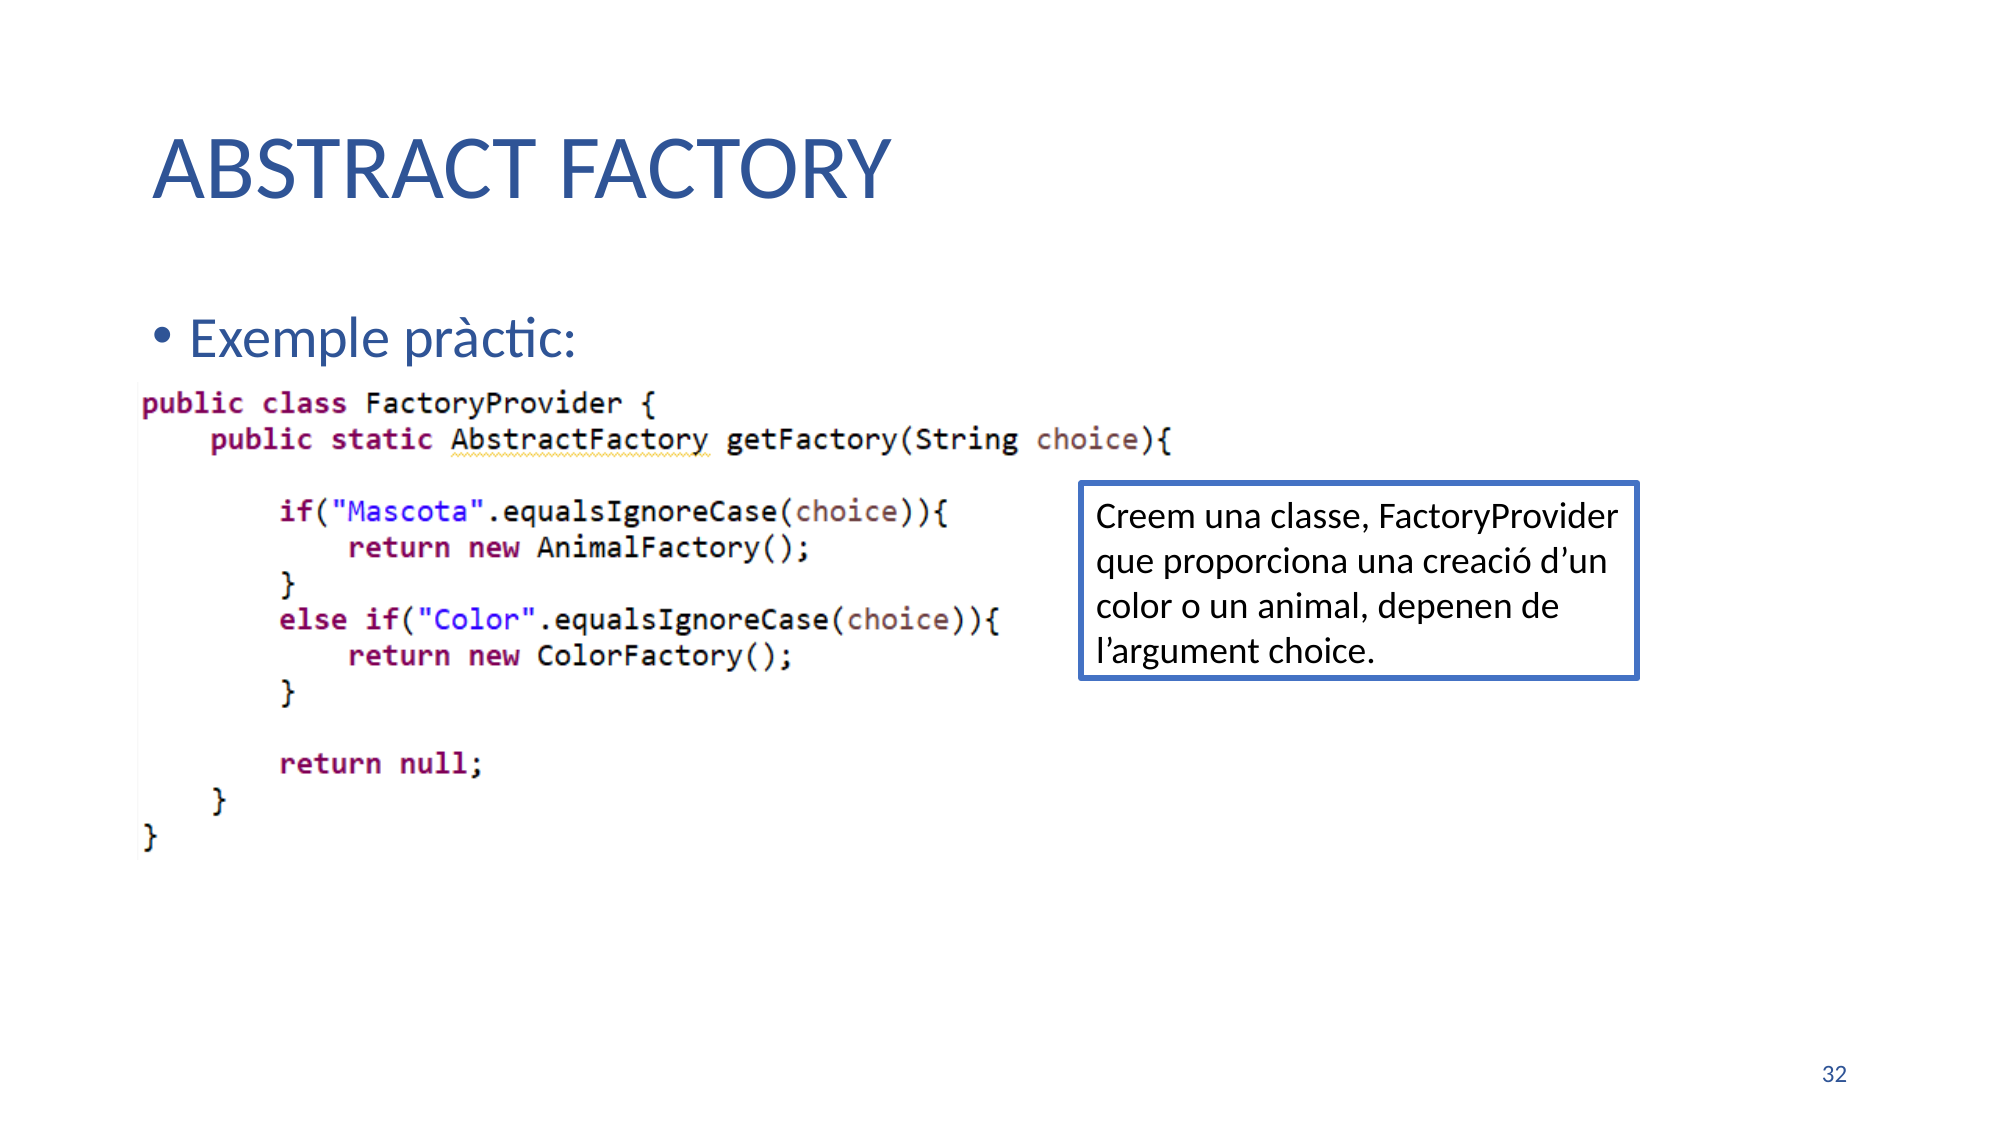

# ABSTRACT FACTORY
Exemple pràctic:
Creem una classe, FactoryProvider que proporciona una creació d’un color o un animal, depenen de l’argument choice.